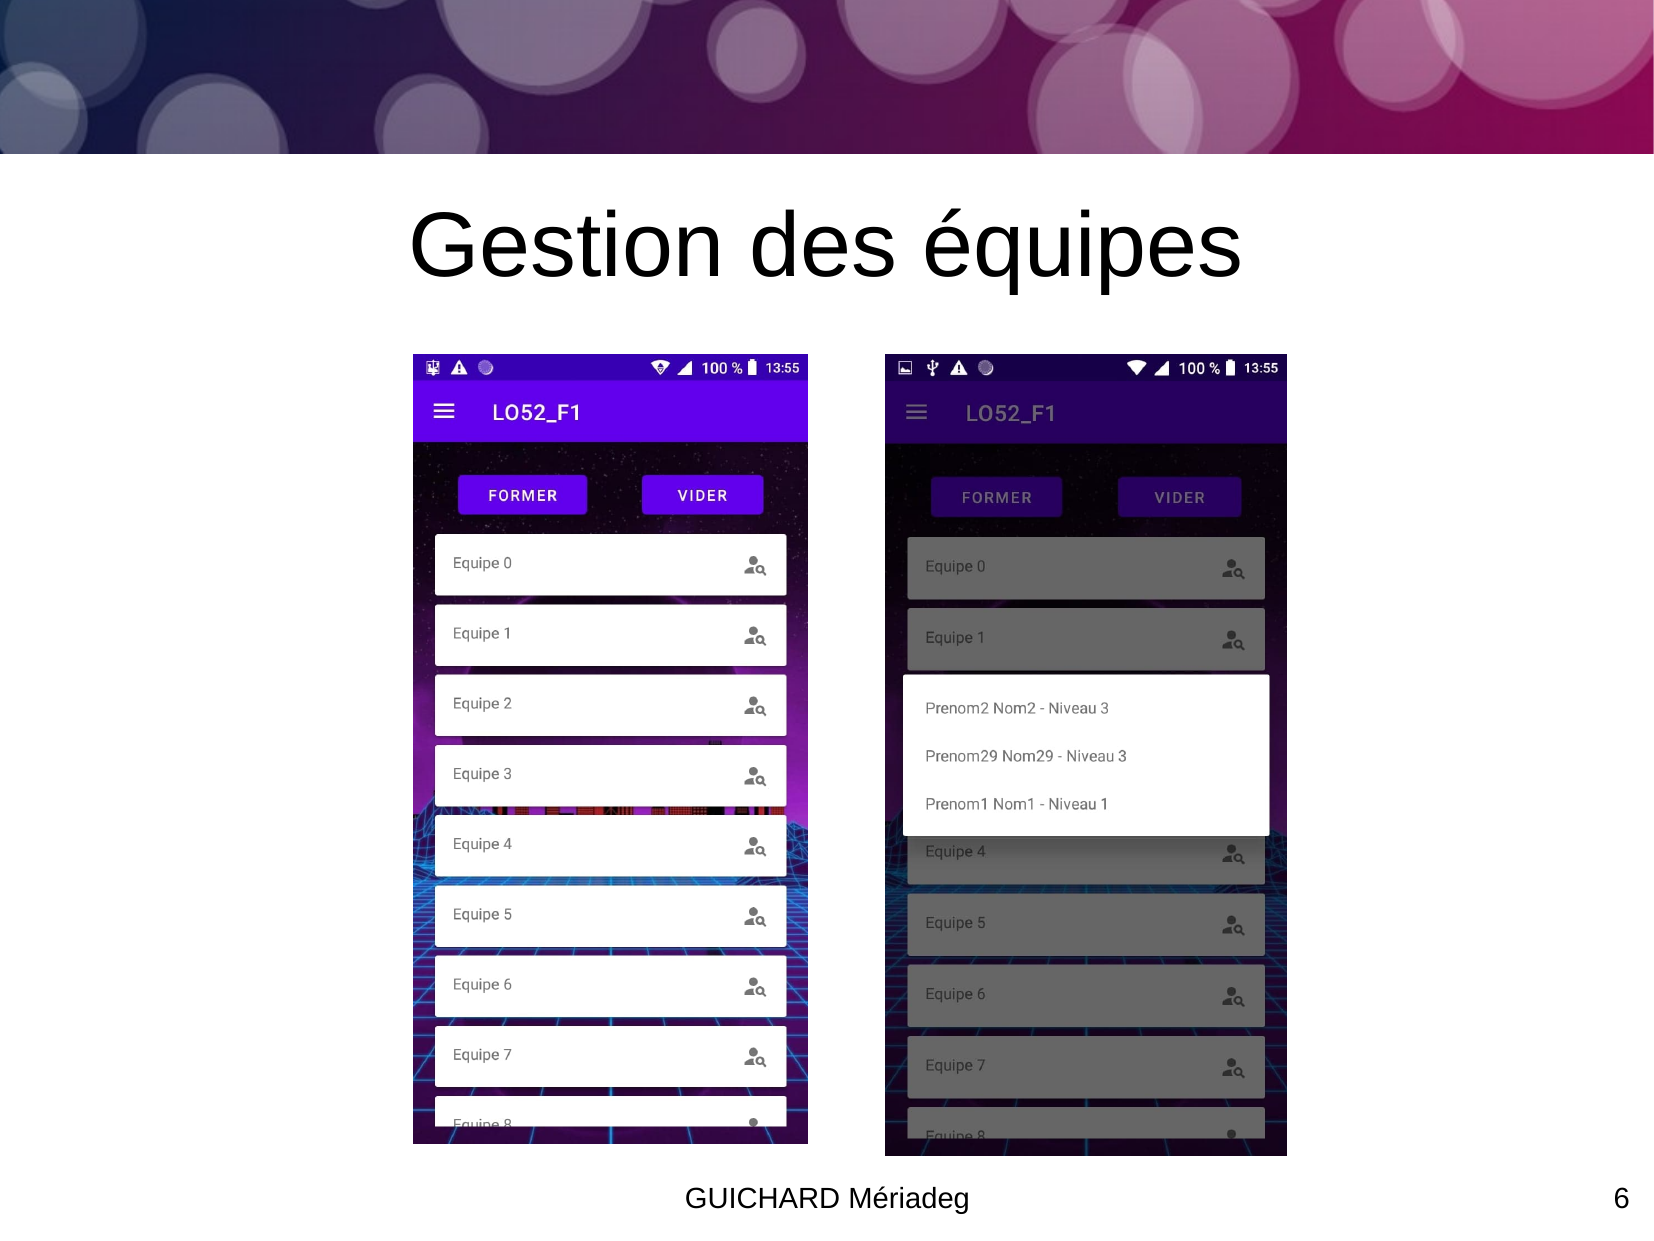

# Gestion des équipes
GUICHARD Mériadeg
6